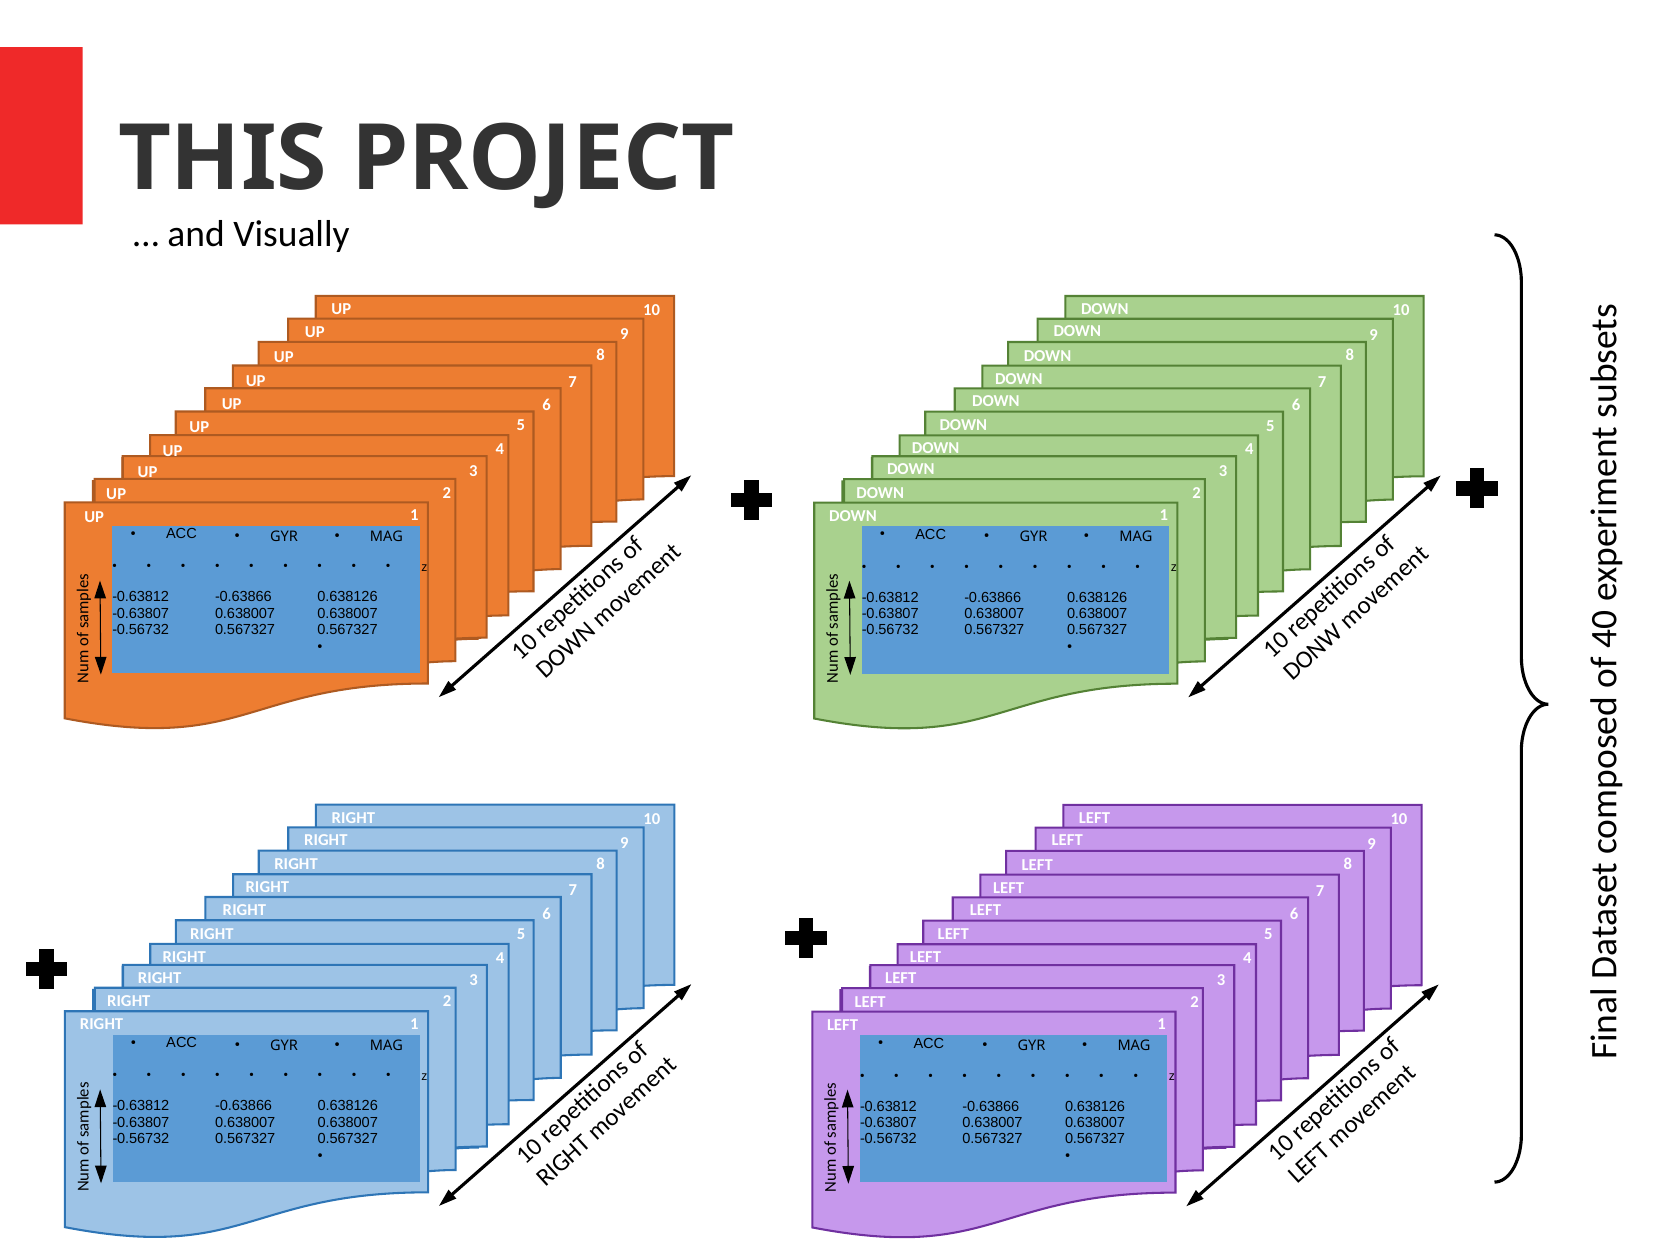

THIS PROJECT
… and Visually
UP
UP
UP
UP
UP
UP
UP
UP
UP
UP
10
9
8
7
6
5
4
3
2
1
10 repetitions of
 DOWN movement
Num of samples
DOWN
DOWN
DOWN
DOWN
DOWN
DOWN
DOWN
DOWN
DOWN
DOWN
10
9
8
7
6
5
4
3
2
1
10 repetitions of
DONW movement
Num of samples
| ACC | | | GYR | | | MAG | | |
| --- | --- | --- | --- | --- | --- | --- | --- | --- |
| x | y | z | x | y | z | x | y | z |
| -0.63812 -0.63807 -0.56732 | | | -0.63866 0.638007 0.567327 | | | 0.638126 0.638007 0.567327 | | |
| ACC | | | GYR | | | MAG | | |
| --- | --- | --- | --- | --- | --- | --- | --- | --- |
| x | y | z | x | y | z | x | y | z |
| -0.63812 -0.63807 -0.56732 | | | -0.63866 0.638007 0.567327 | | | 0.638126 0.638007 0.567327 | | |
Final Dataset composed of 40 experiment subsets
RIGHT
RIGHT
RIGHT
RIGHT
RIGHT
RIGHT
RIGHT
RIGHT
RIGHT
RIGHT
10
9
8
7
6
5
4
3
2
1
10 repetitions of
RIGHT movement
Num of samples
LEFT
LEFT
LEFT
LEFT
LEFT
LEFT
LEFT
LEFT
LEFT
LEFT
10
9
8
7
6
5
4
3
2
1
10 repetitions of
LEFT movement
Num of samples
| ACC | | | GYR | | | MAG | | |
| --- | --- | --- | --- | --- | --- | --- | --- | --- |
| x | y | z | x | y | z | x | y | z |
| -0.63812 -0.63807 -0.56732 | | | -0.63866 0.638007 0.567327 | | | 0.638126 0.638007 0.567327 | | |
| ACC | | | GYR | | | MAG | | |
| --- | --- | --- | --- | --- | --- | --- | --- | --- |
| x | y | z | x | y | z | x | y | z |
| -0.63812 -0.63807 -0.56732 | | | -0.63866 0.638007 0.567327 | | | 0.638126 0.638007 0.567327 | | |